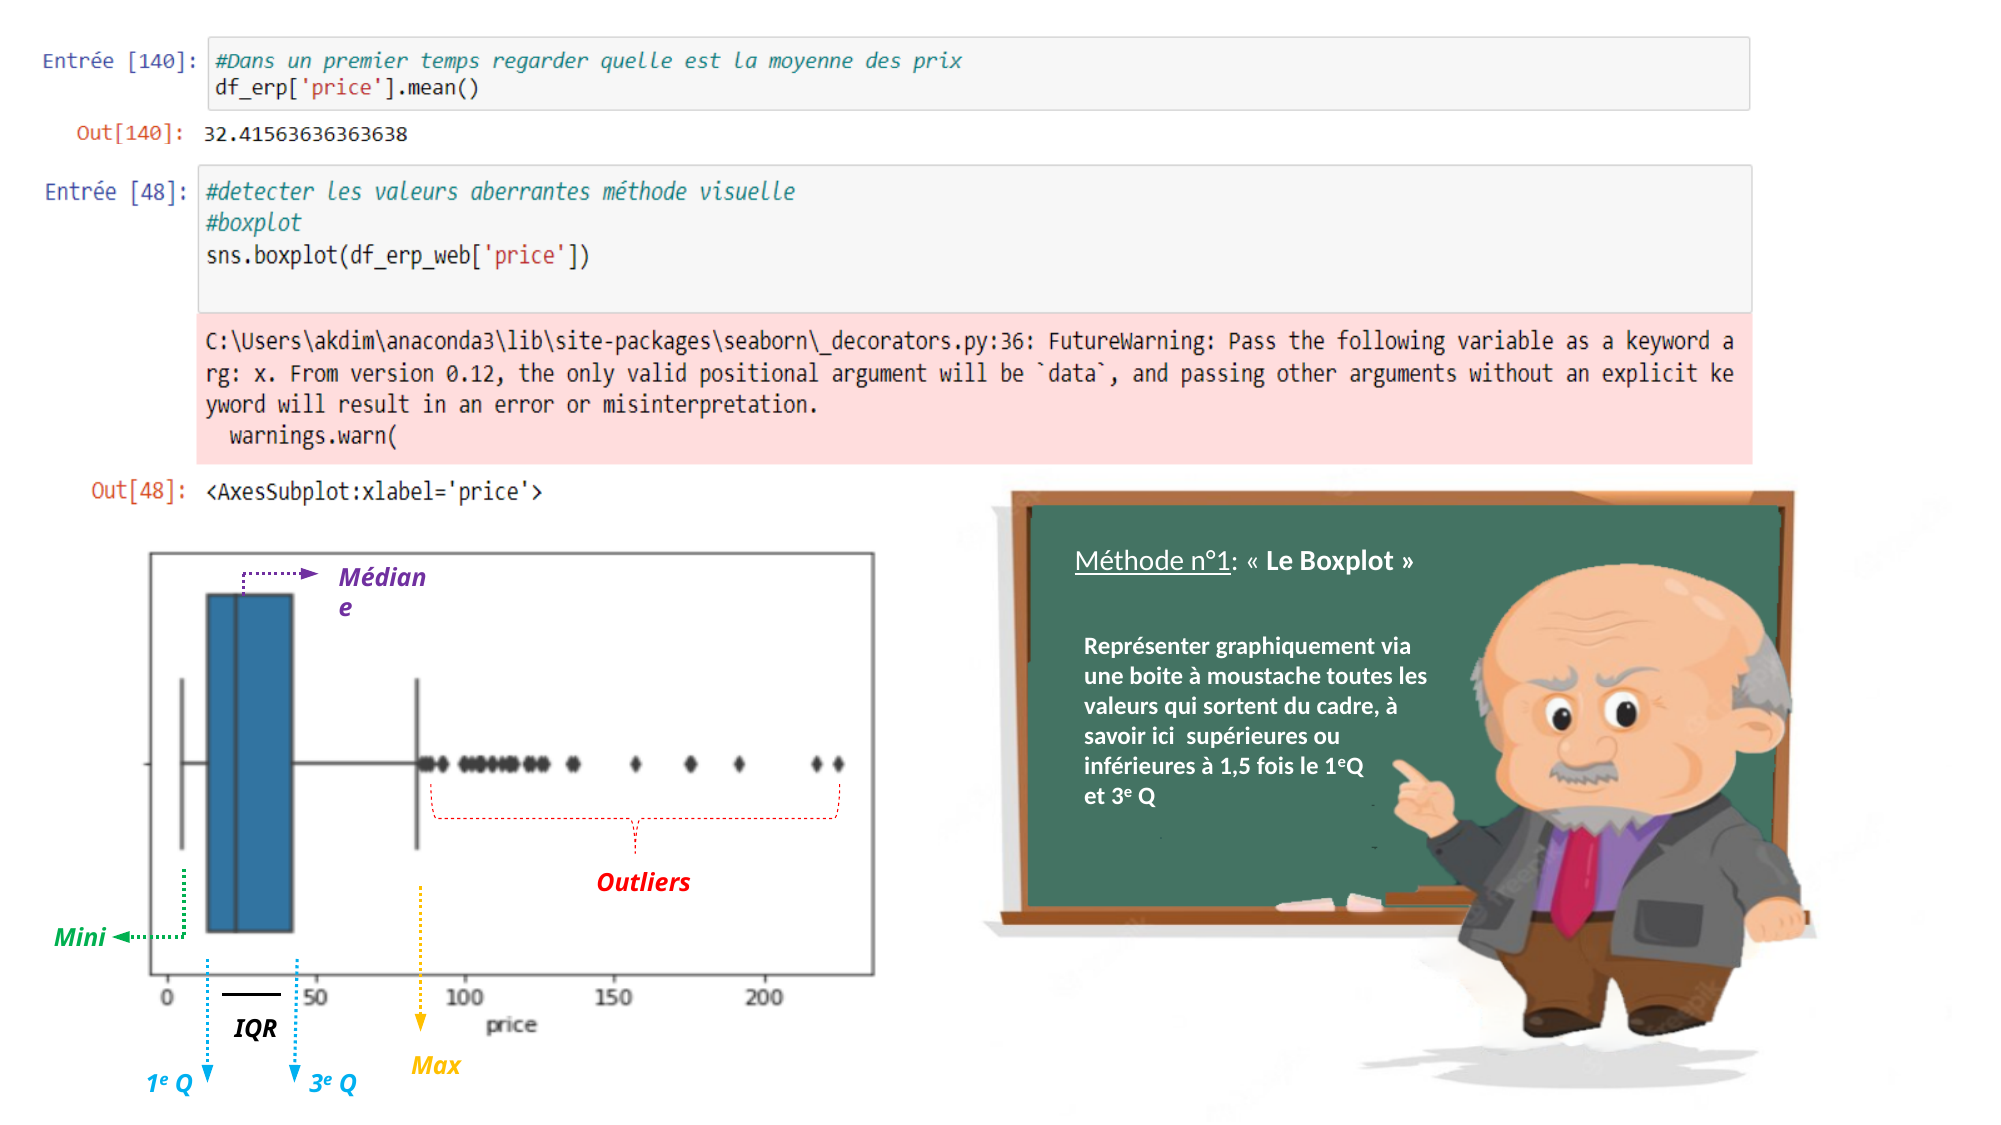

Méthode n°1: « Le Boxplot »
Médiane
Représenter graphiquement via une boite à moustache toutes les valeurs qui sortent du cadre, à savoir ici supérieures ou inférieures à 1,5 fois le 1eQ
et 3e Q
Outliers
Mini
IQR
Max
1e Q
3e Q